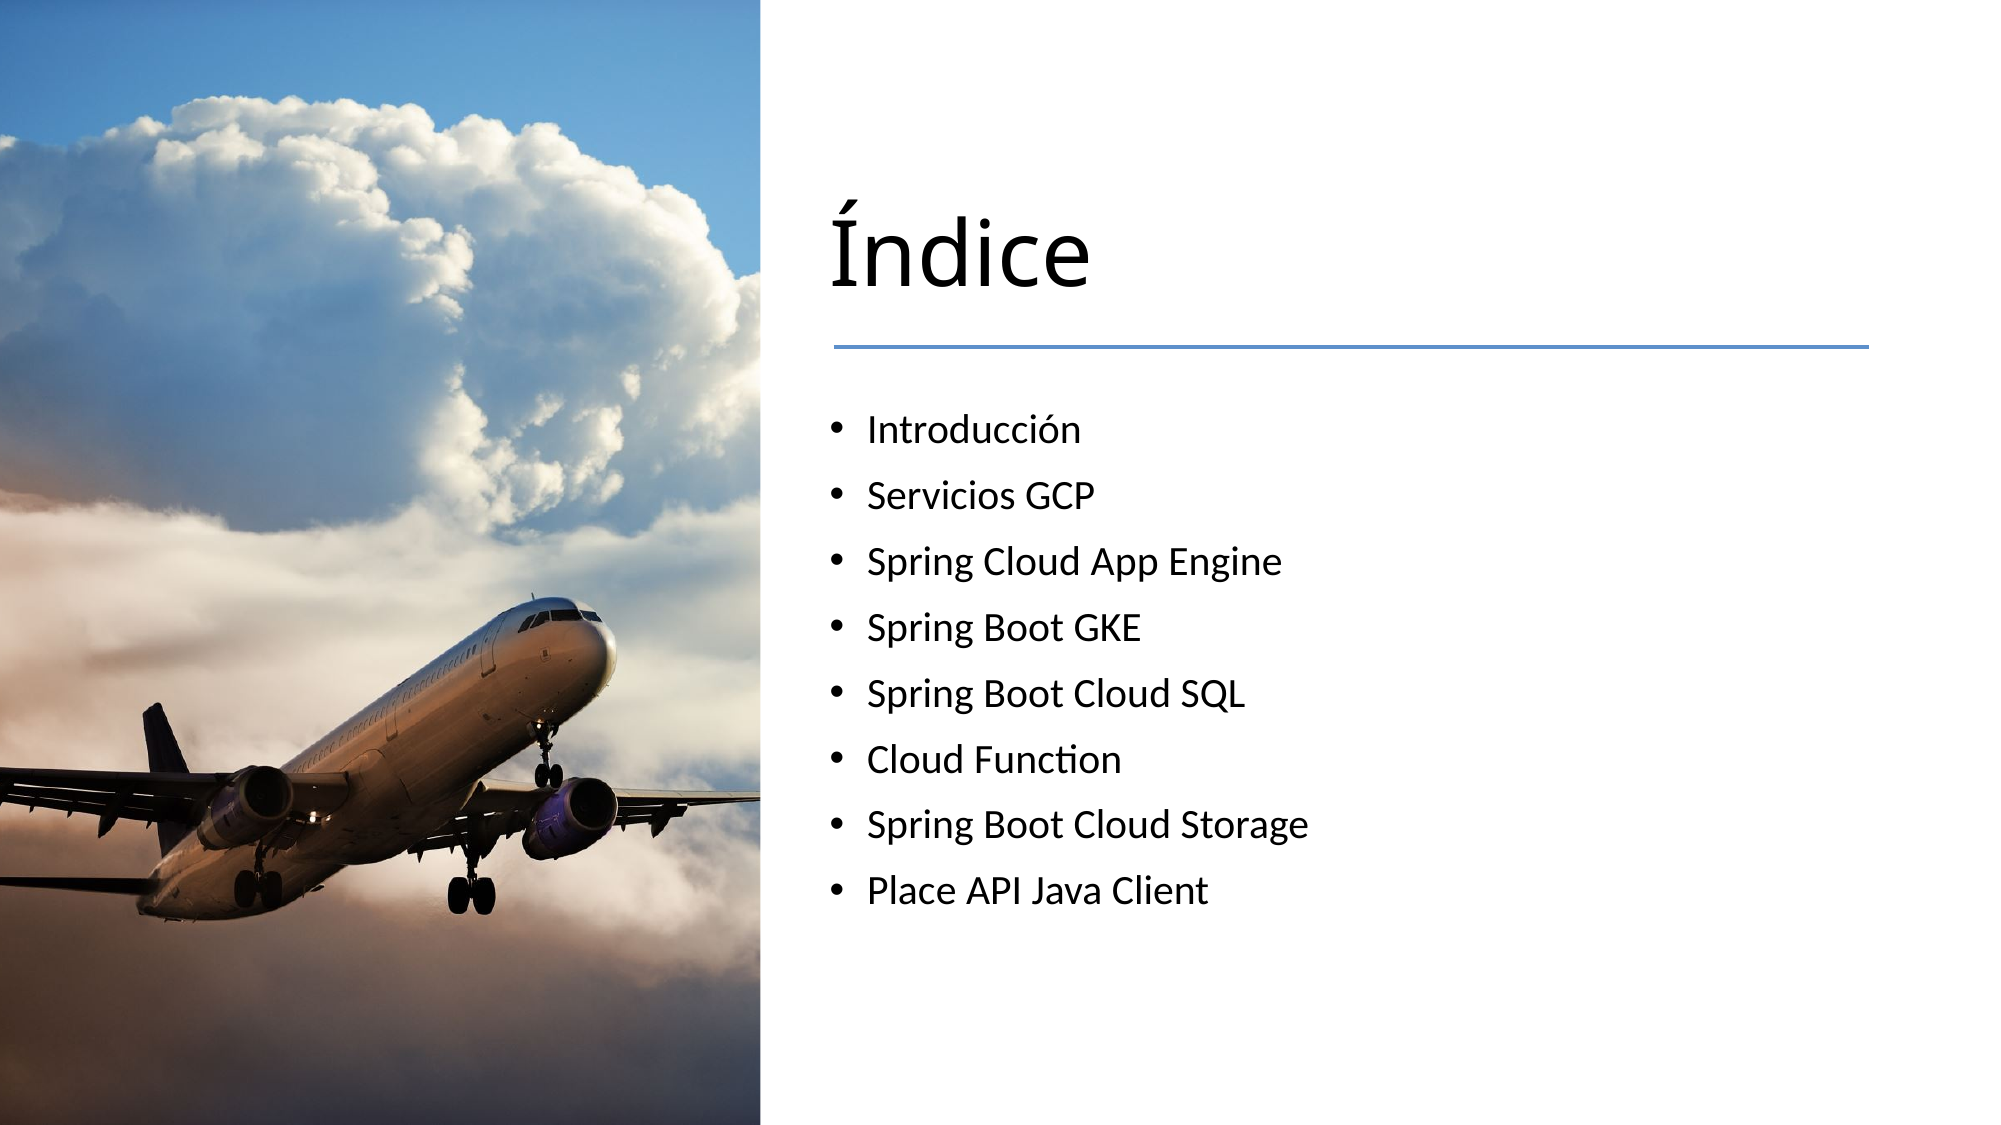

# Índice
Introducción
Servicios GCP
Spring Cloud App Engine
Spring Boot GKE
Spring Boot Cloud SQL
Cloud Function
Spring Boot Cloud Storage
Place API Java Client